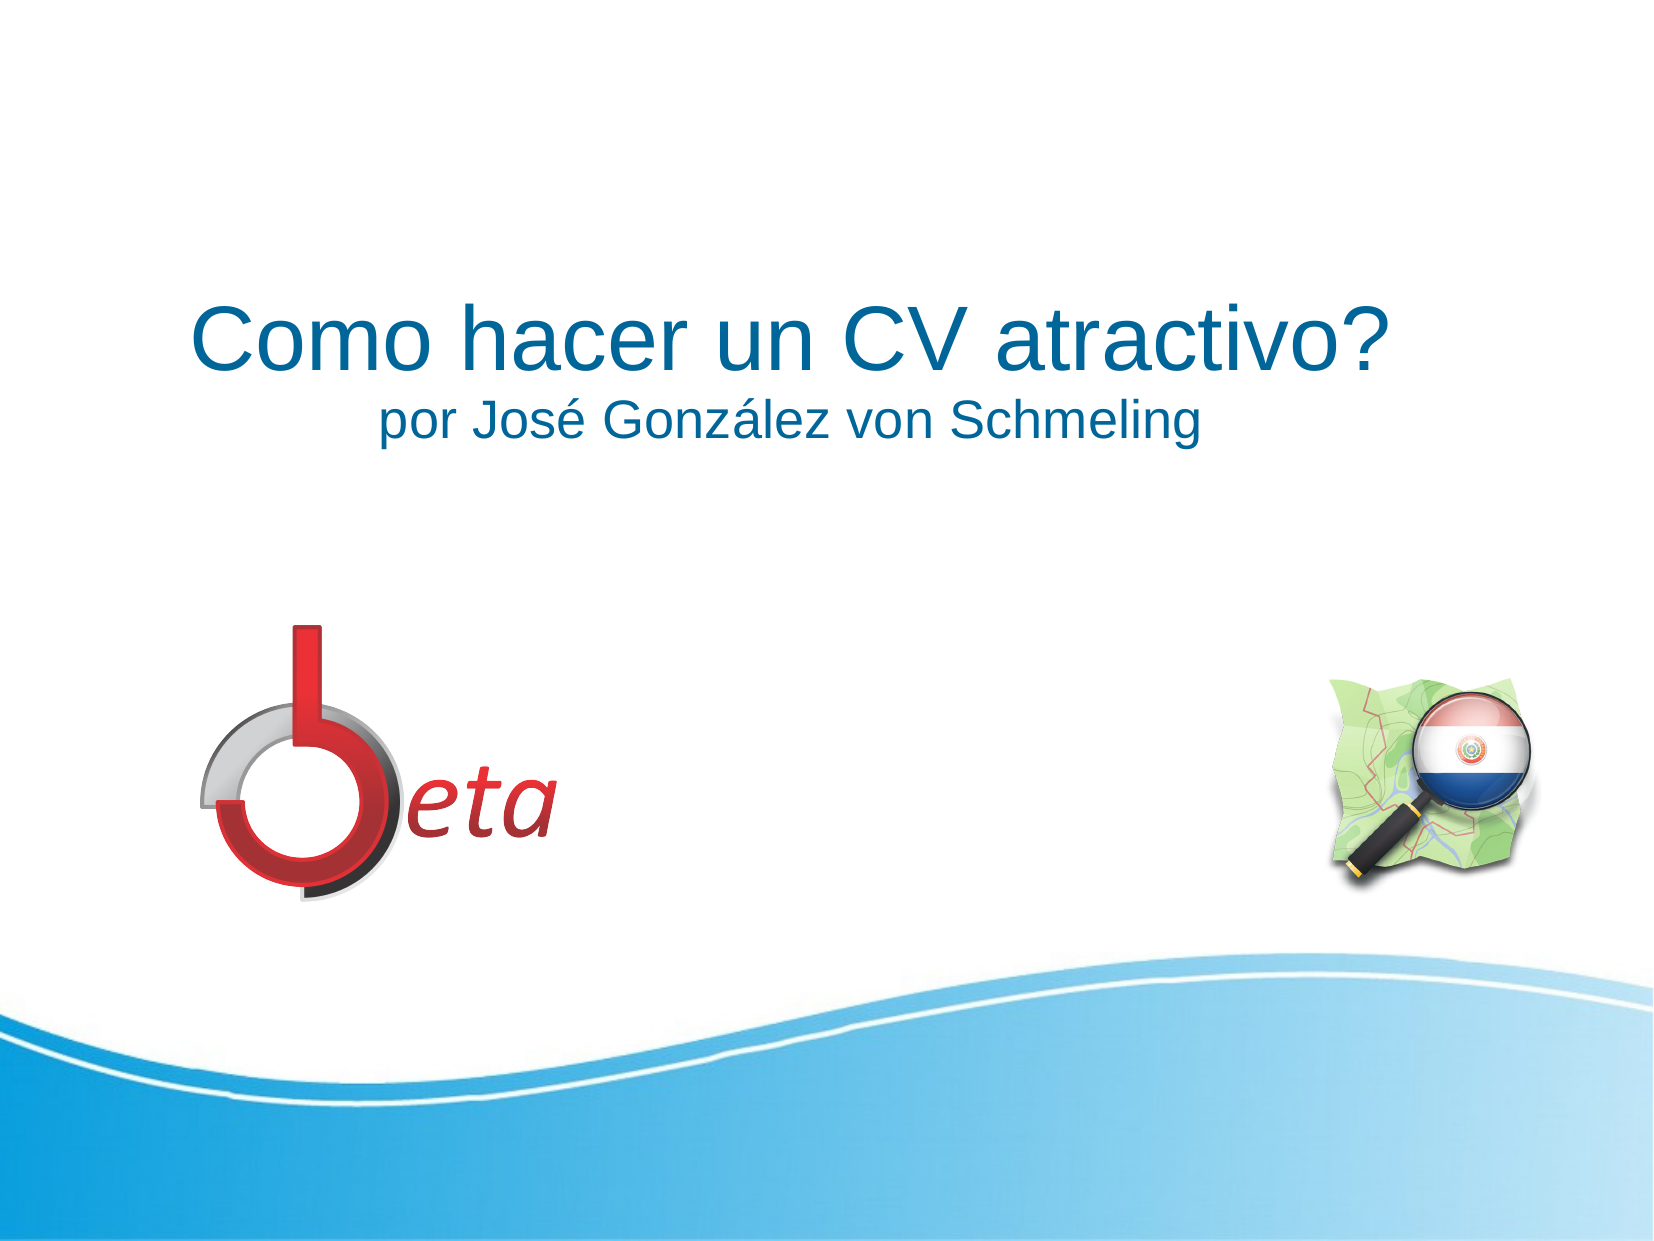

# Como hacer un CV atractivo? por José González von Schmeling